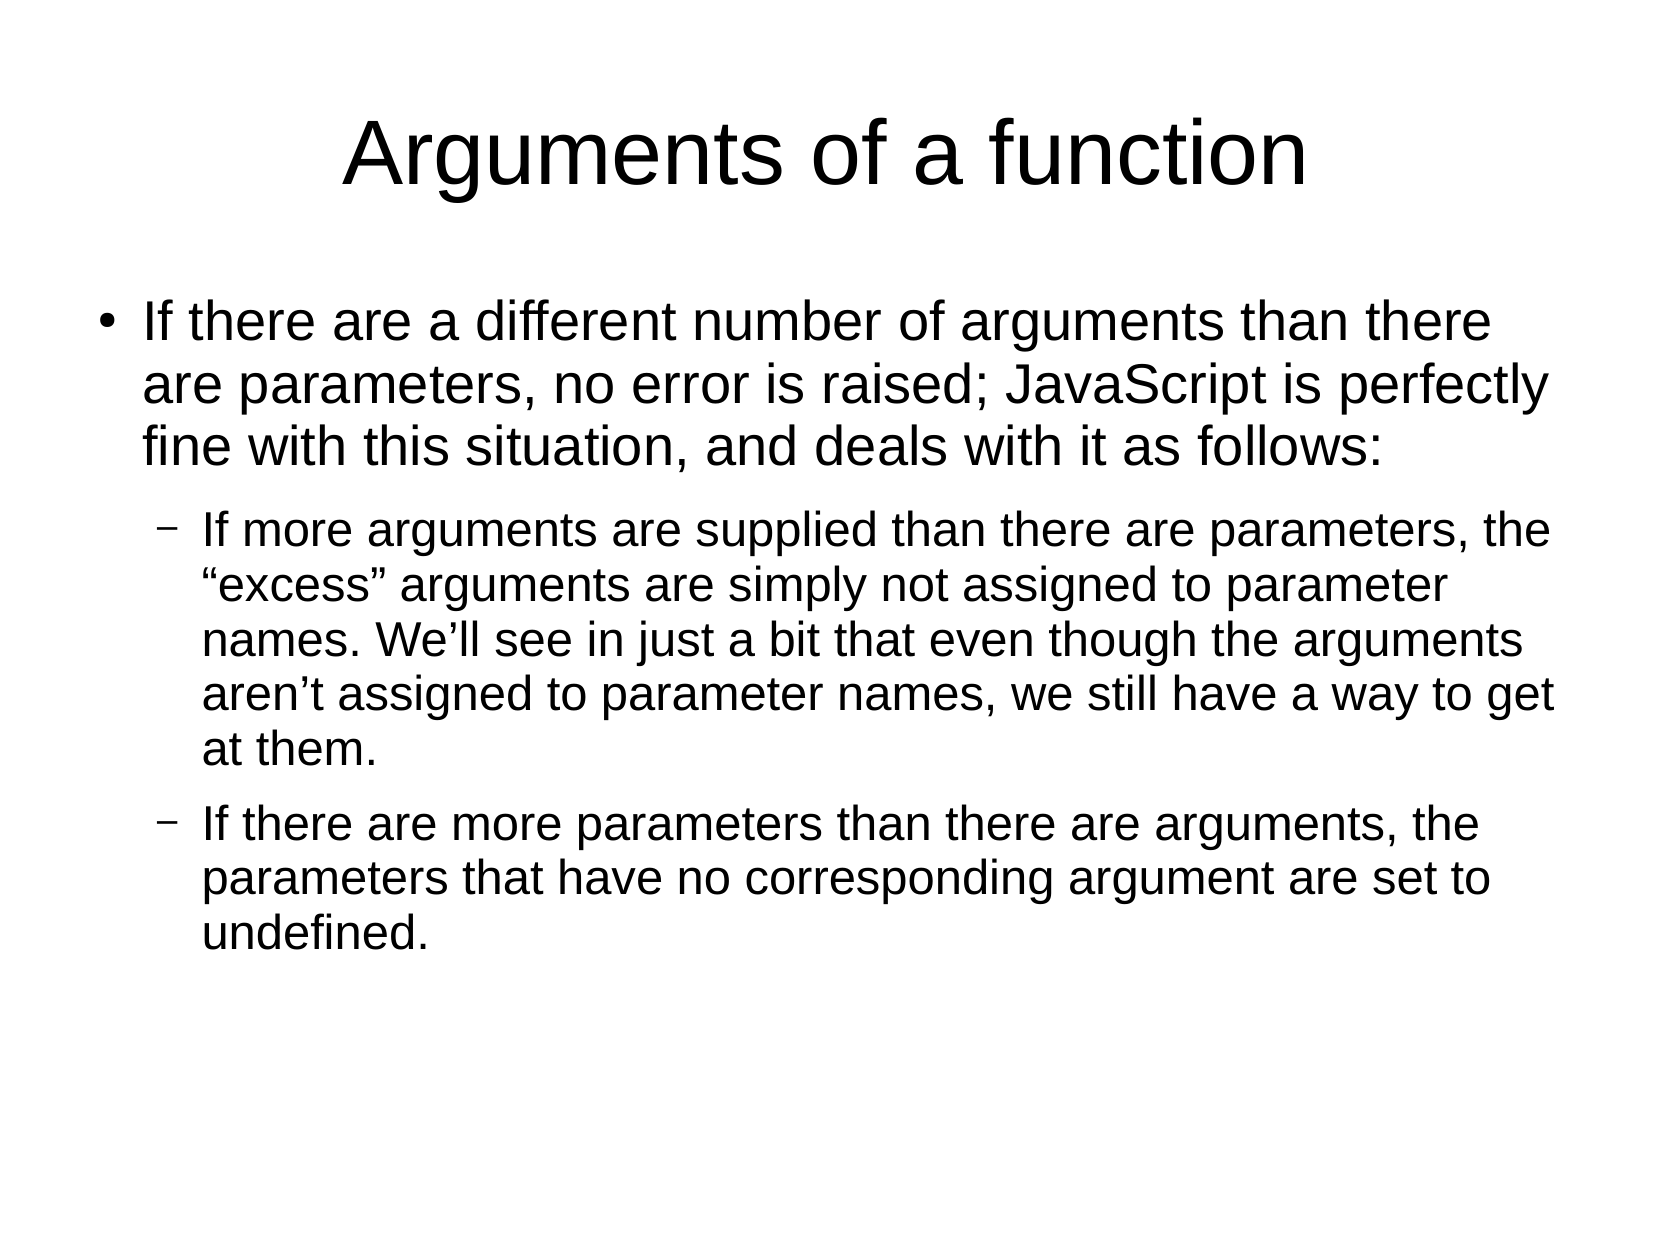

# Arguments of a function
If there are a different number of arguments than there are parameters, no error is raised; JavaScript is perfectly fine with this situation, and deals with it as follows:
If more arguments are supplied than there are parameters, the “excess” arguments are simply not assigned to parameter names. We’ll see in just a bit that even though the arguments aren’t assigned to parameter names, we still have a way to get at them.
If there are more parameters than there are arguments, the parameters that have no corresponding argument are set to undefined.